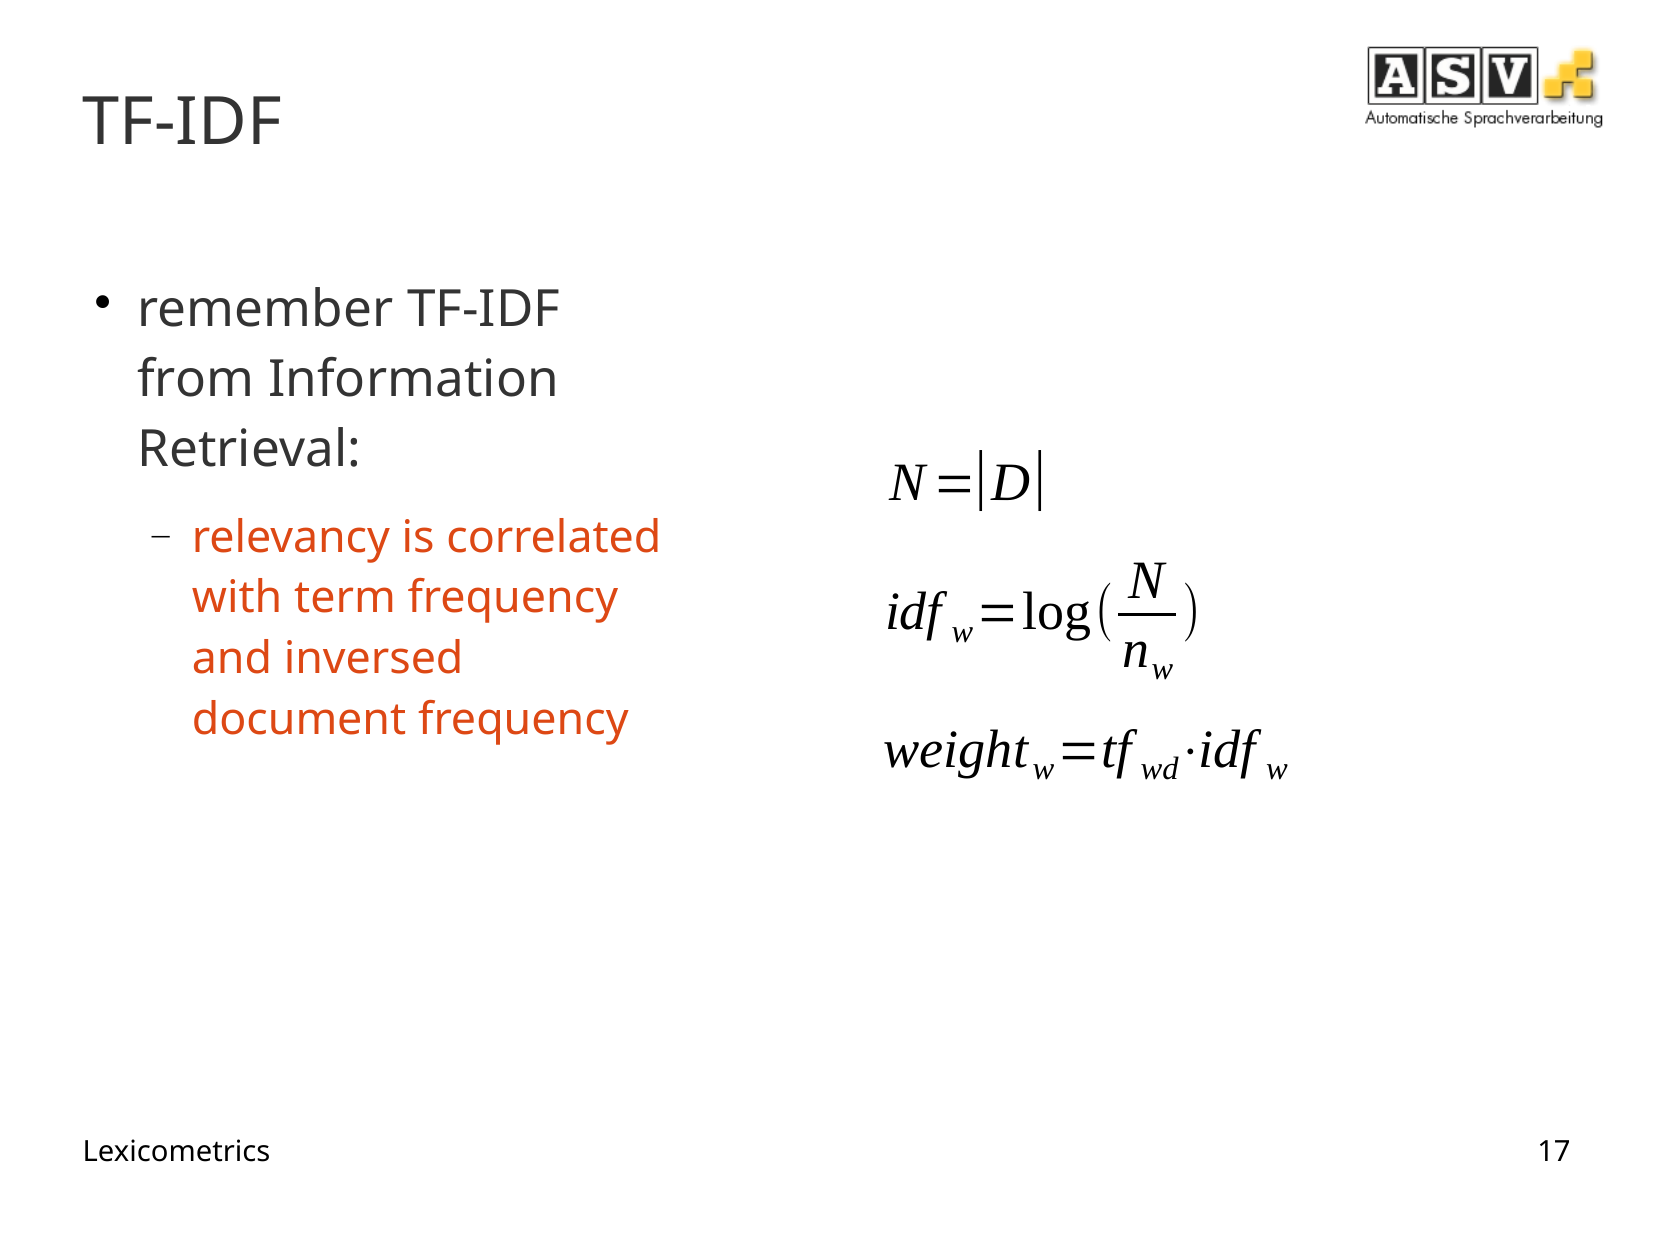

# TF-IDF
remember TF-IDF from Information Retrieval:
relevancy is correlated with term frequency and inversed document frequency
Lexicometrics
17